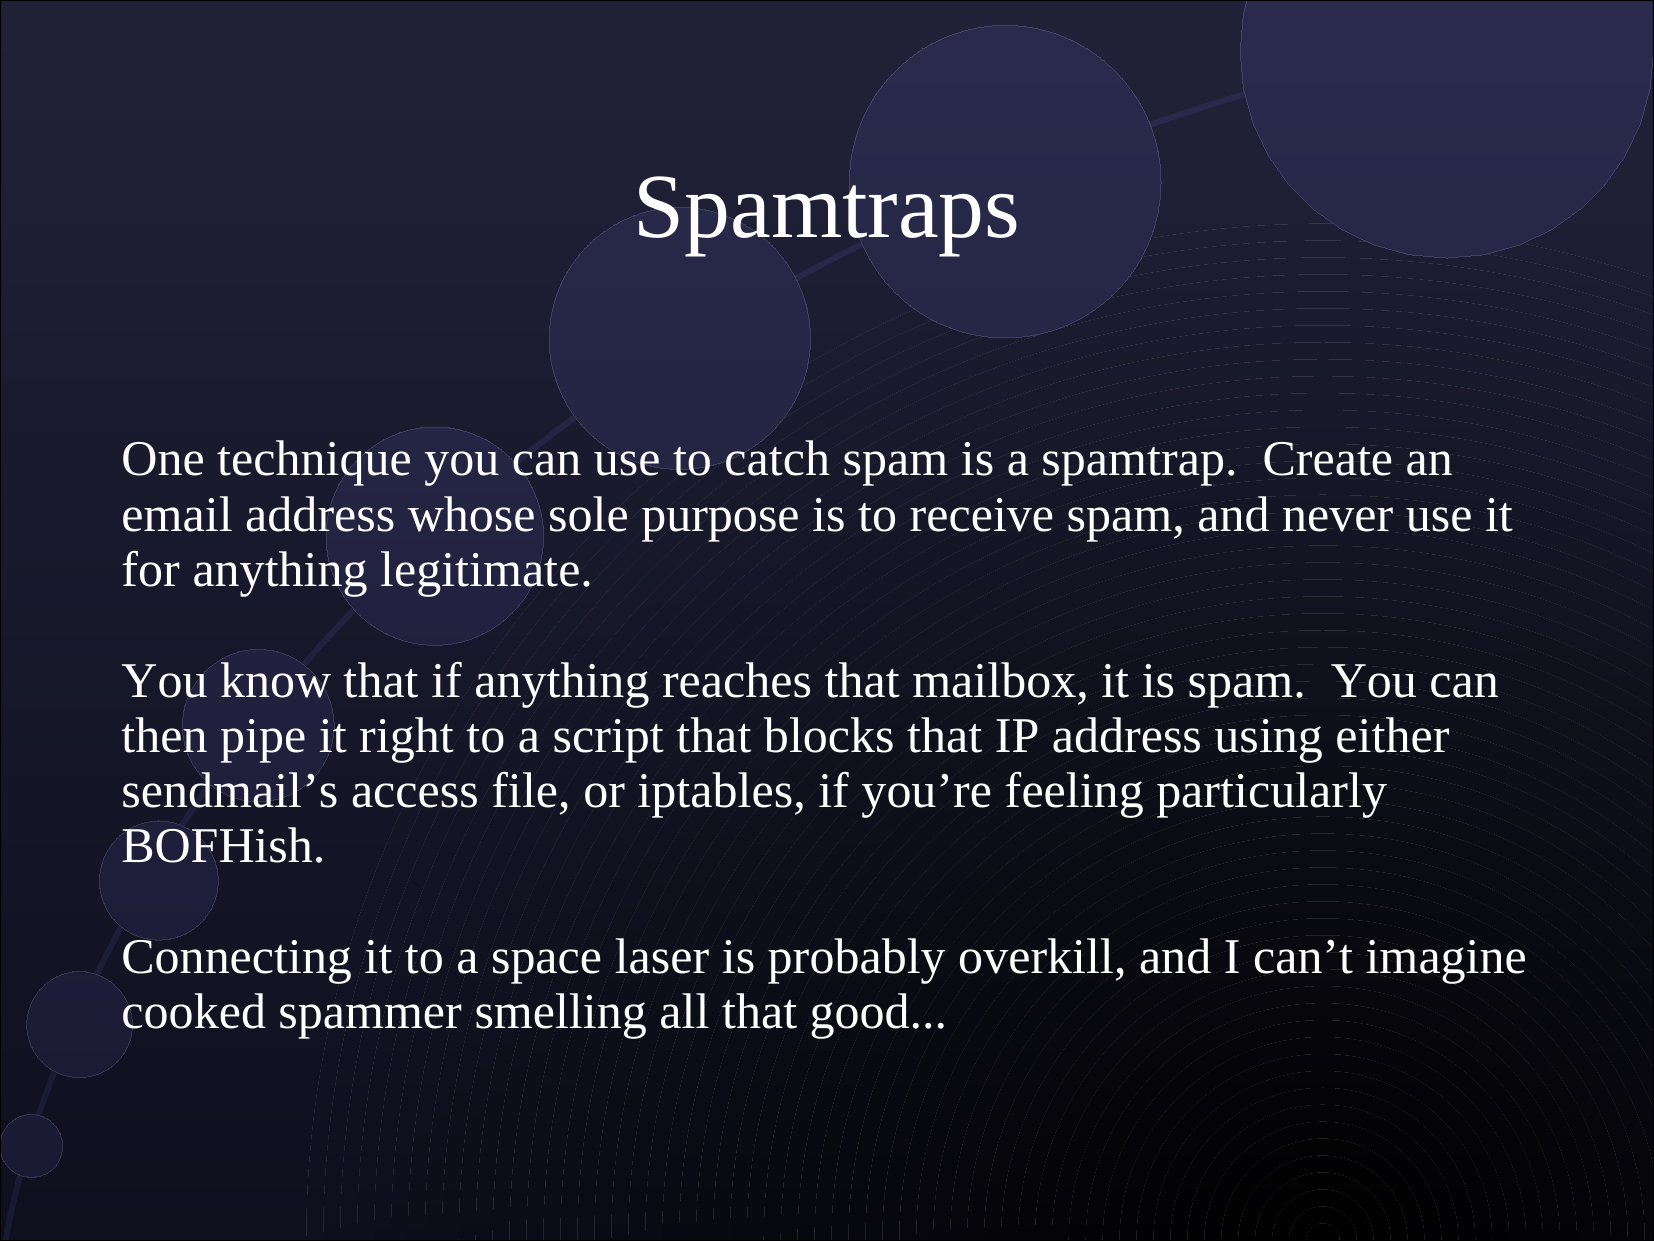

# Spamtraps
One technique you can use to catch spam is a spamtrap. Create an email address whose sole purpose is to receive spam, and never use it for anything legitimate.
You know that if anything reaches that mailbox, it is spam. You can then pipe it right to a script that blocks that IP address using either sendmail’s access file, or iptables, if you’re feeling particularly BOFHish.
Connecting it to a space laser is probably overkill, and I can’t imagine cooked spammer smelling all that good...